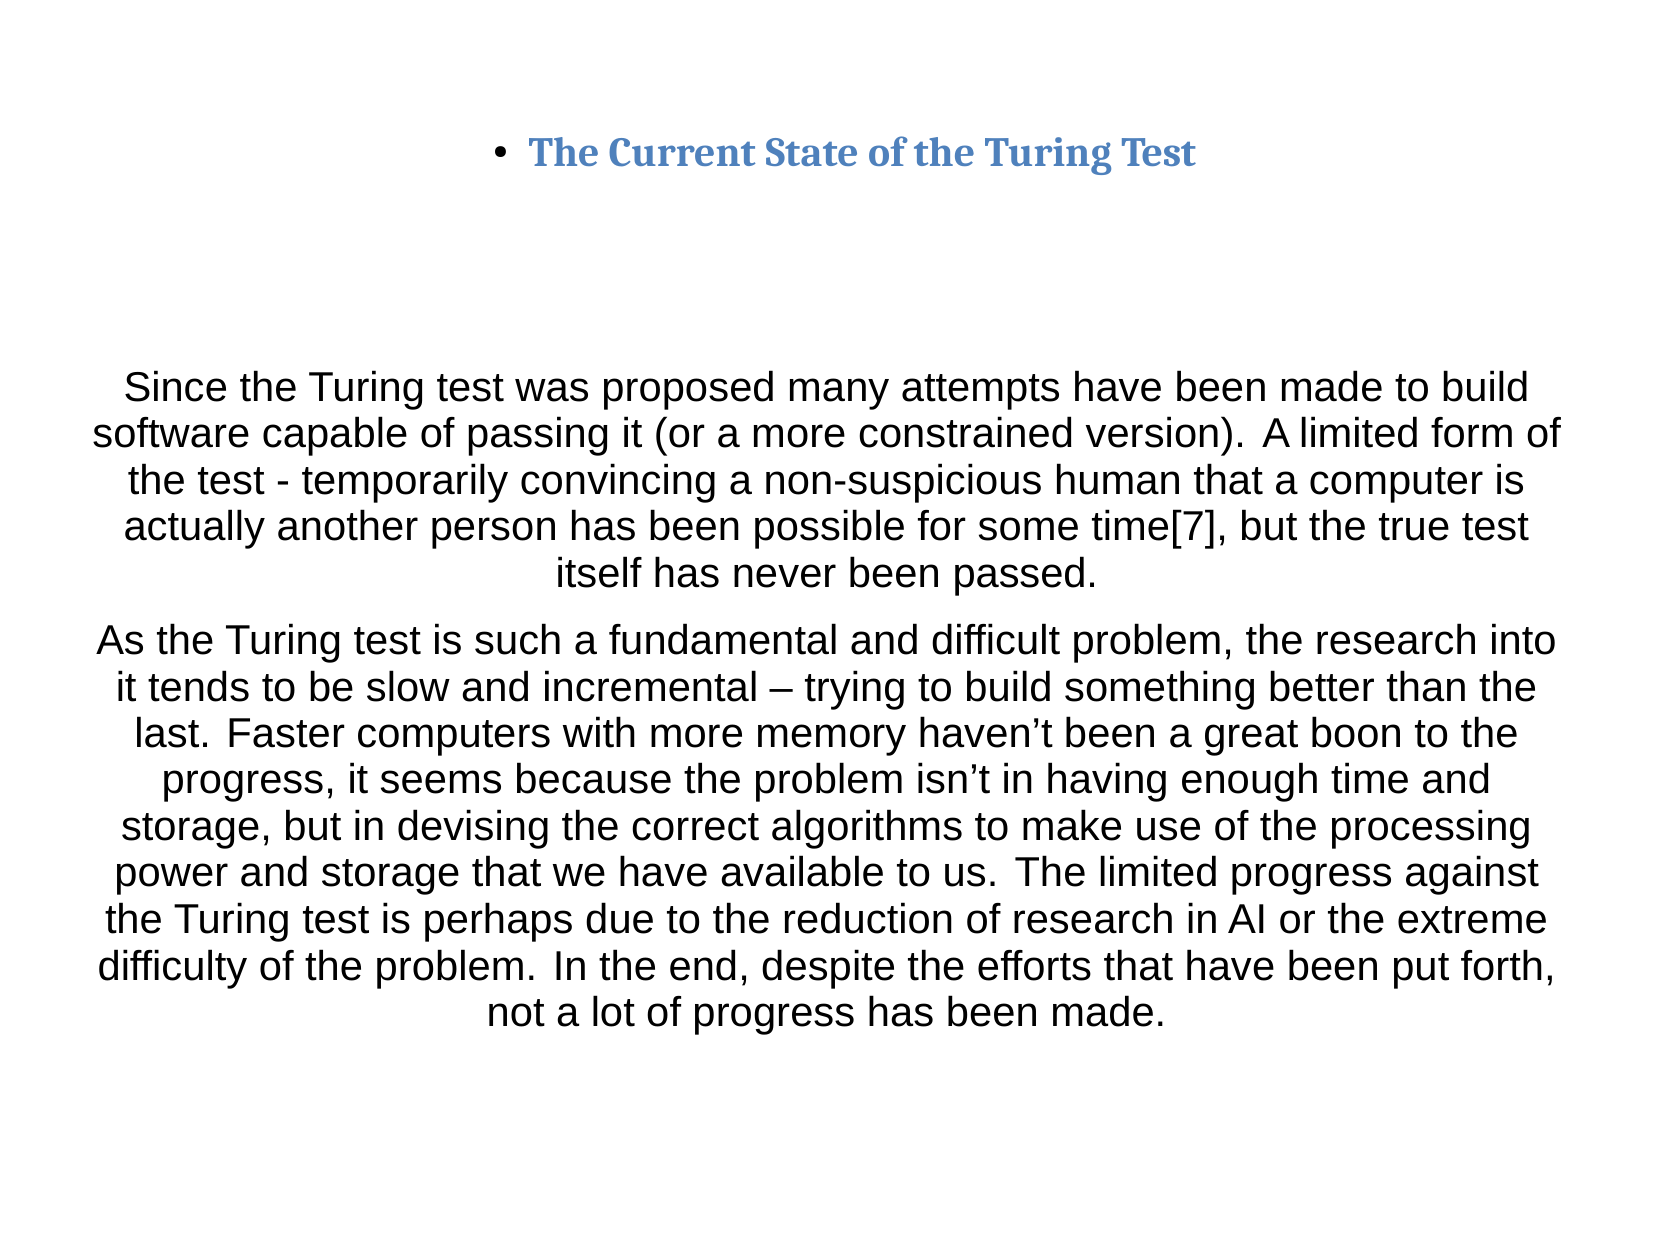

# The Current State of the Turing Test
Since the Turing test was proposed many attempts have been made to build software capable of passing it (or a more constrained version). A limited form of the test - temporarily convincing a non-suspicious human that a computer is actually another person has been possible for some time[7], but the true test itself has never been passed.
As the Turing test is such a fundamental and difficult problem, the research into it tends to be slow and incremental – trying to build something better than the last. Faster computers with more memory haven’t been a great boon to the progress, it seems because the problem isn’t in having enough time and storage, but in devising the correct algorithms to make use of the processing power and storage that we have available to us. The limited progress against the Turing test is perhaps due to the reduction of research in AI or the extreme difficulty of the problem. In the end, despite the efforts that have been put forth, not a lot of progress has been made.